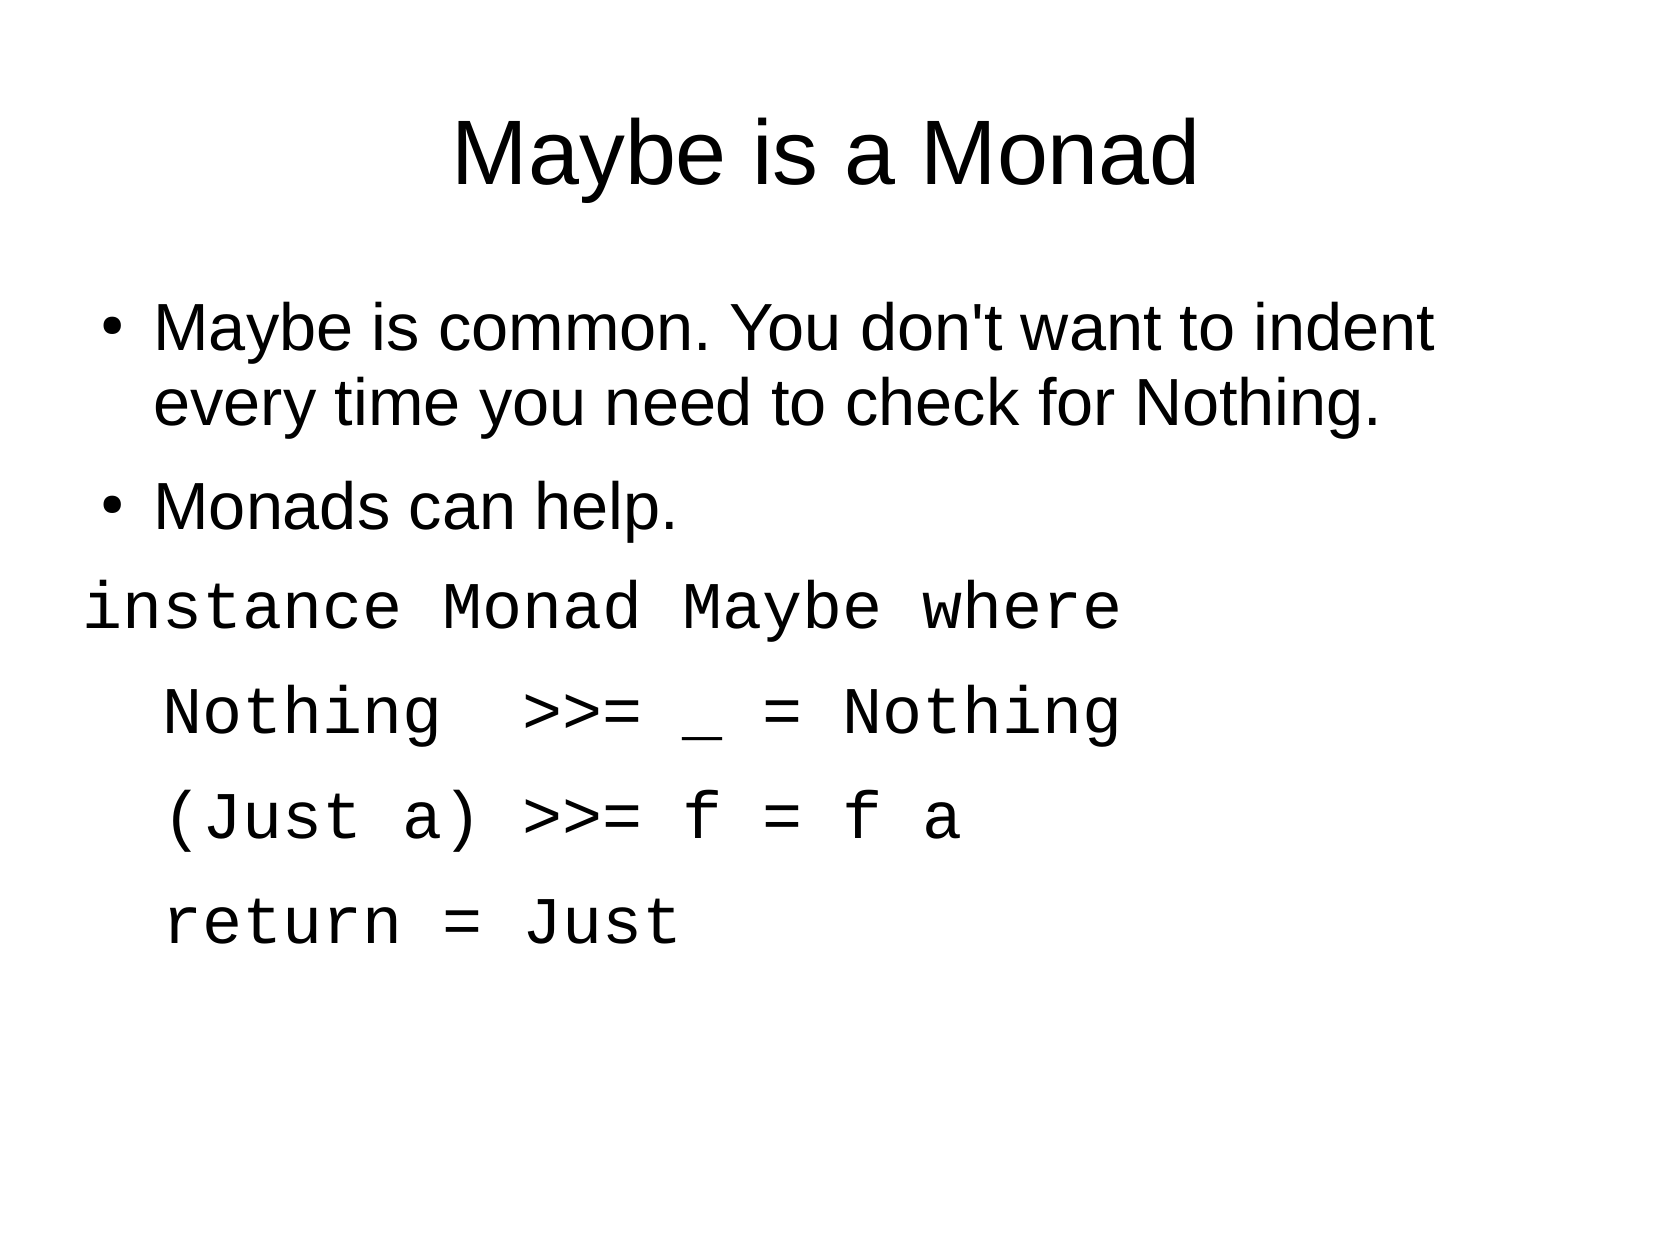

# Maybe is a Monad
Maybe is common. You don't want to indent every time you need to check for Nothing.
Monads can help.
instance Monad Maybe where
 Nothing >>= _ = Nothing
 (Just a) >>= f = f a
 return = Just